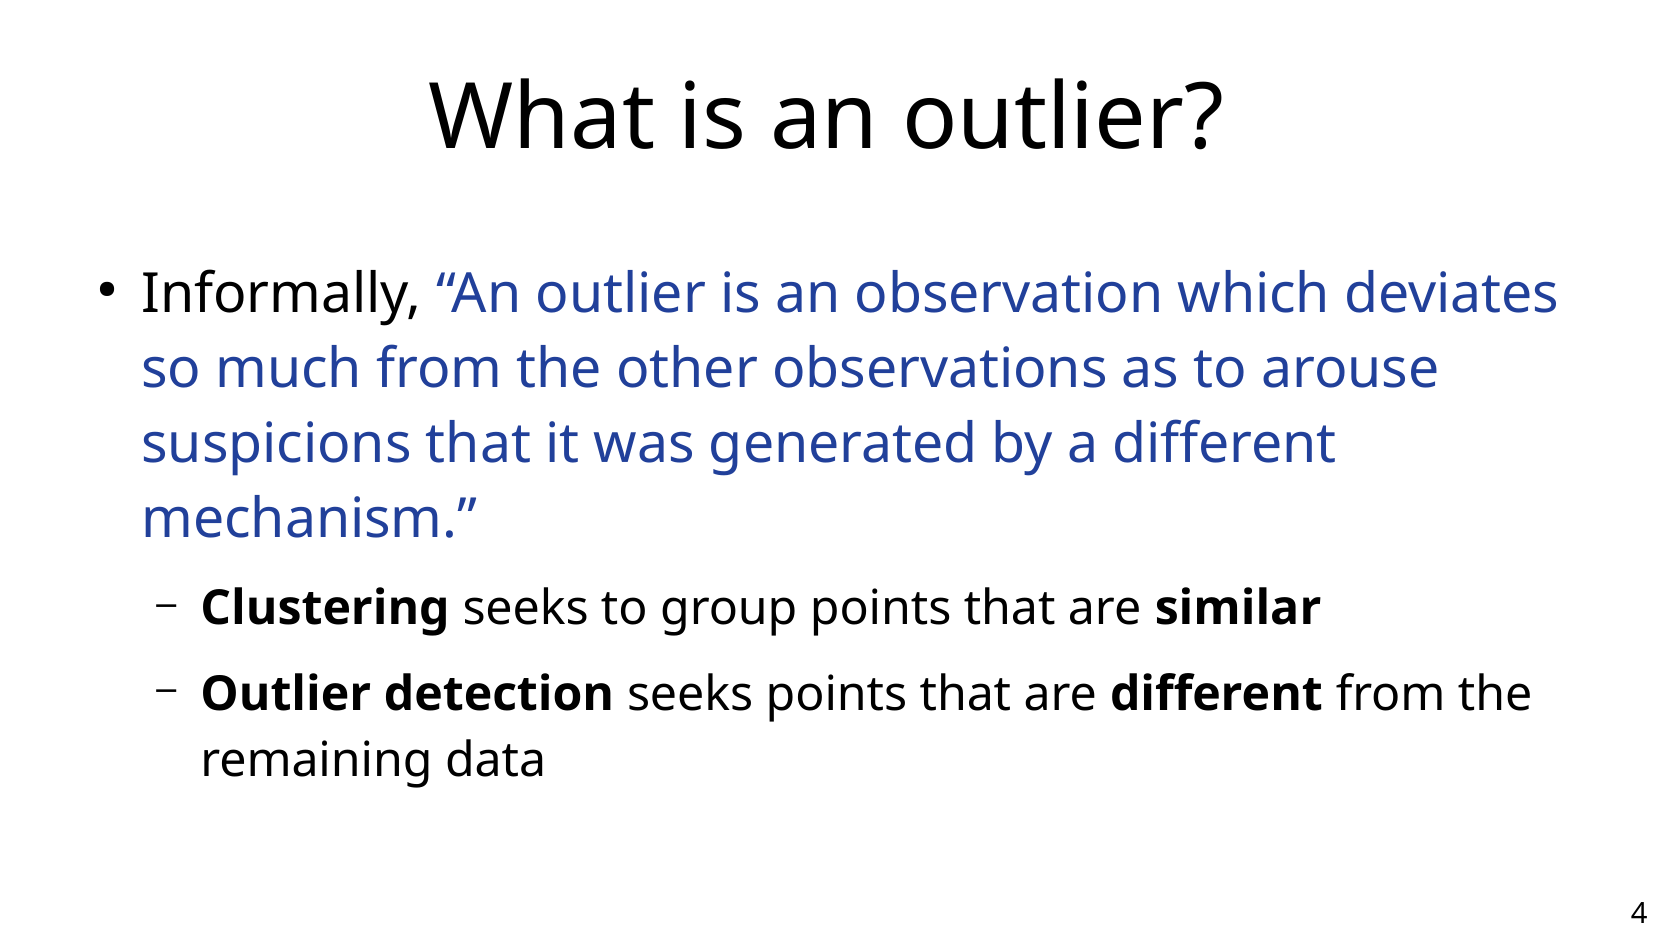

# What is an outlier?
Informally, “An outlier is an observation which deviates so much from the other observations as to arouse suspicions that it was generated by a different mechanism.”
Clustering seeks to group points that are similar
Outlier detection seeks points that are different from the remaining data
4